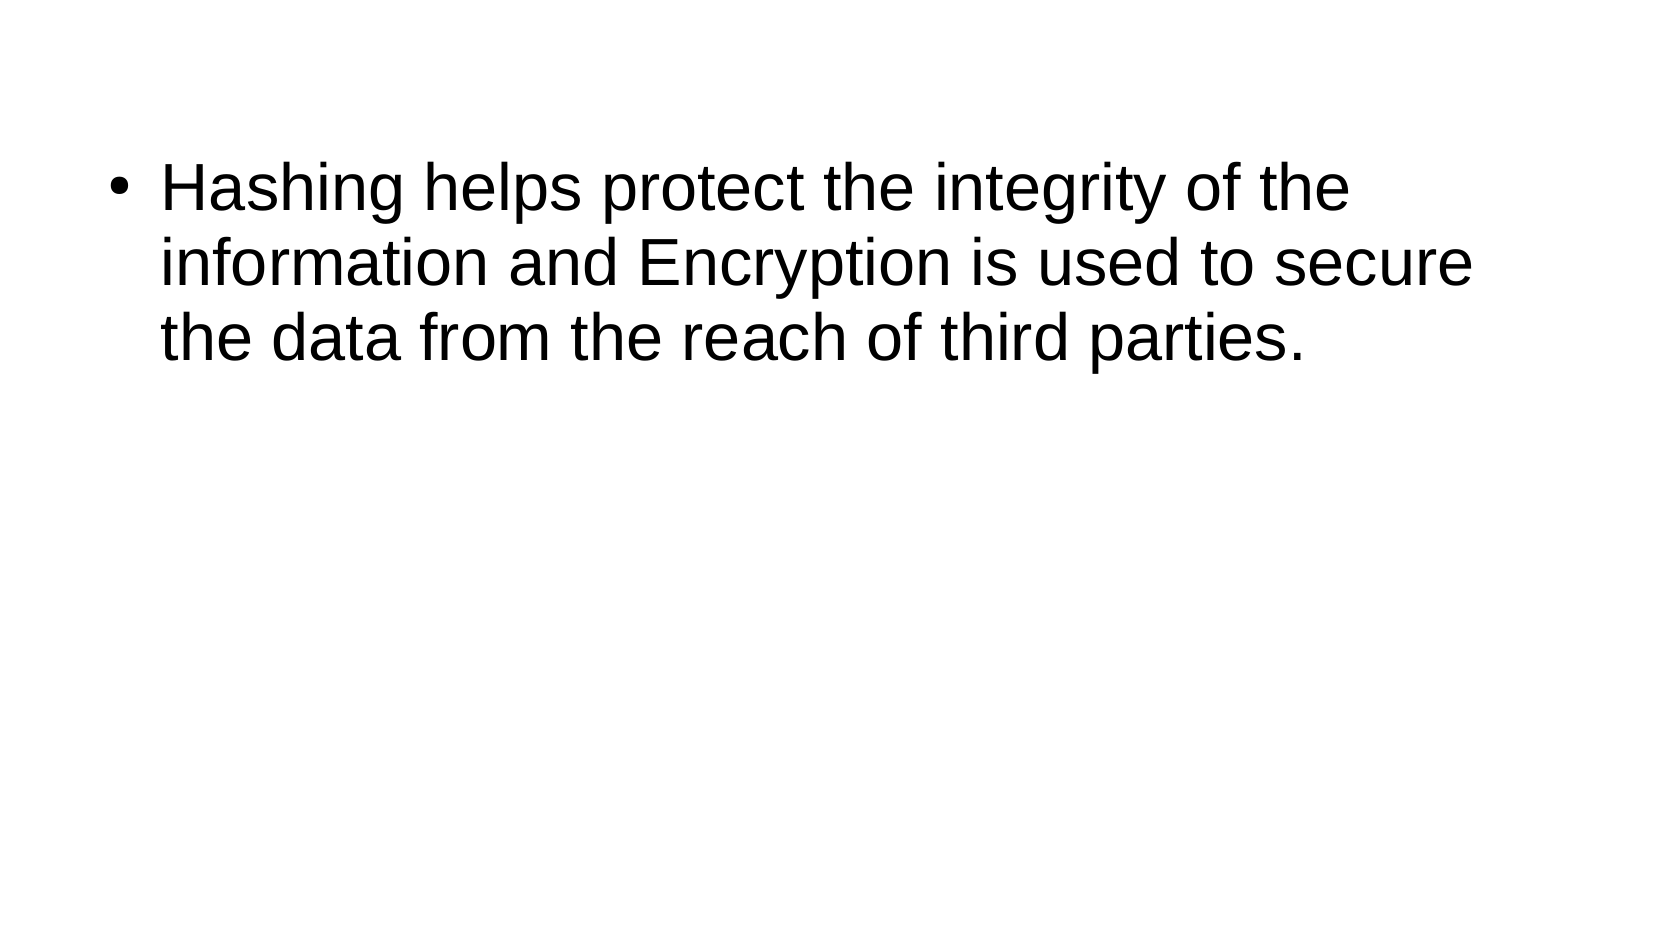

# Hashing helps protect the integrity of the information and Encryption is used to secure the data from the reach of third parties.